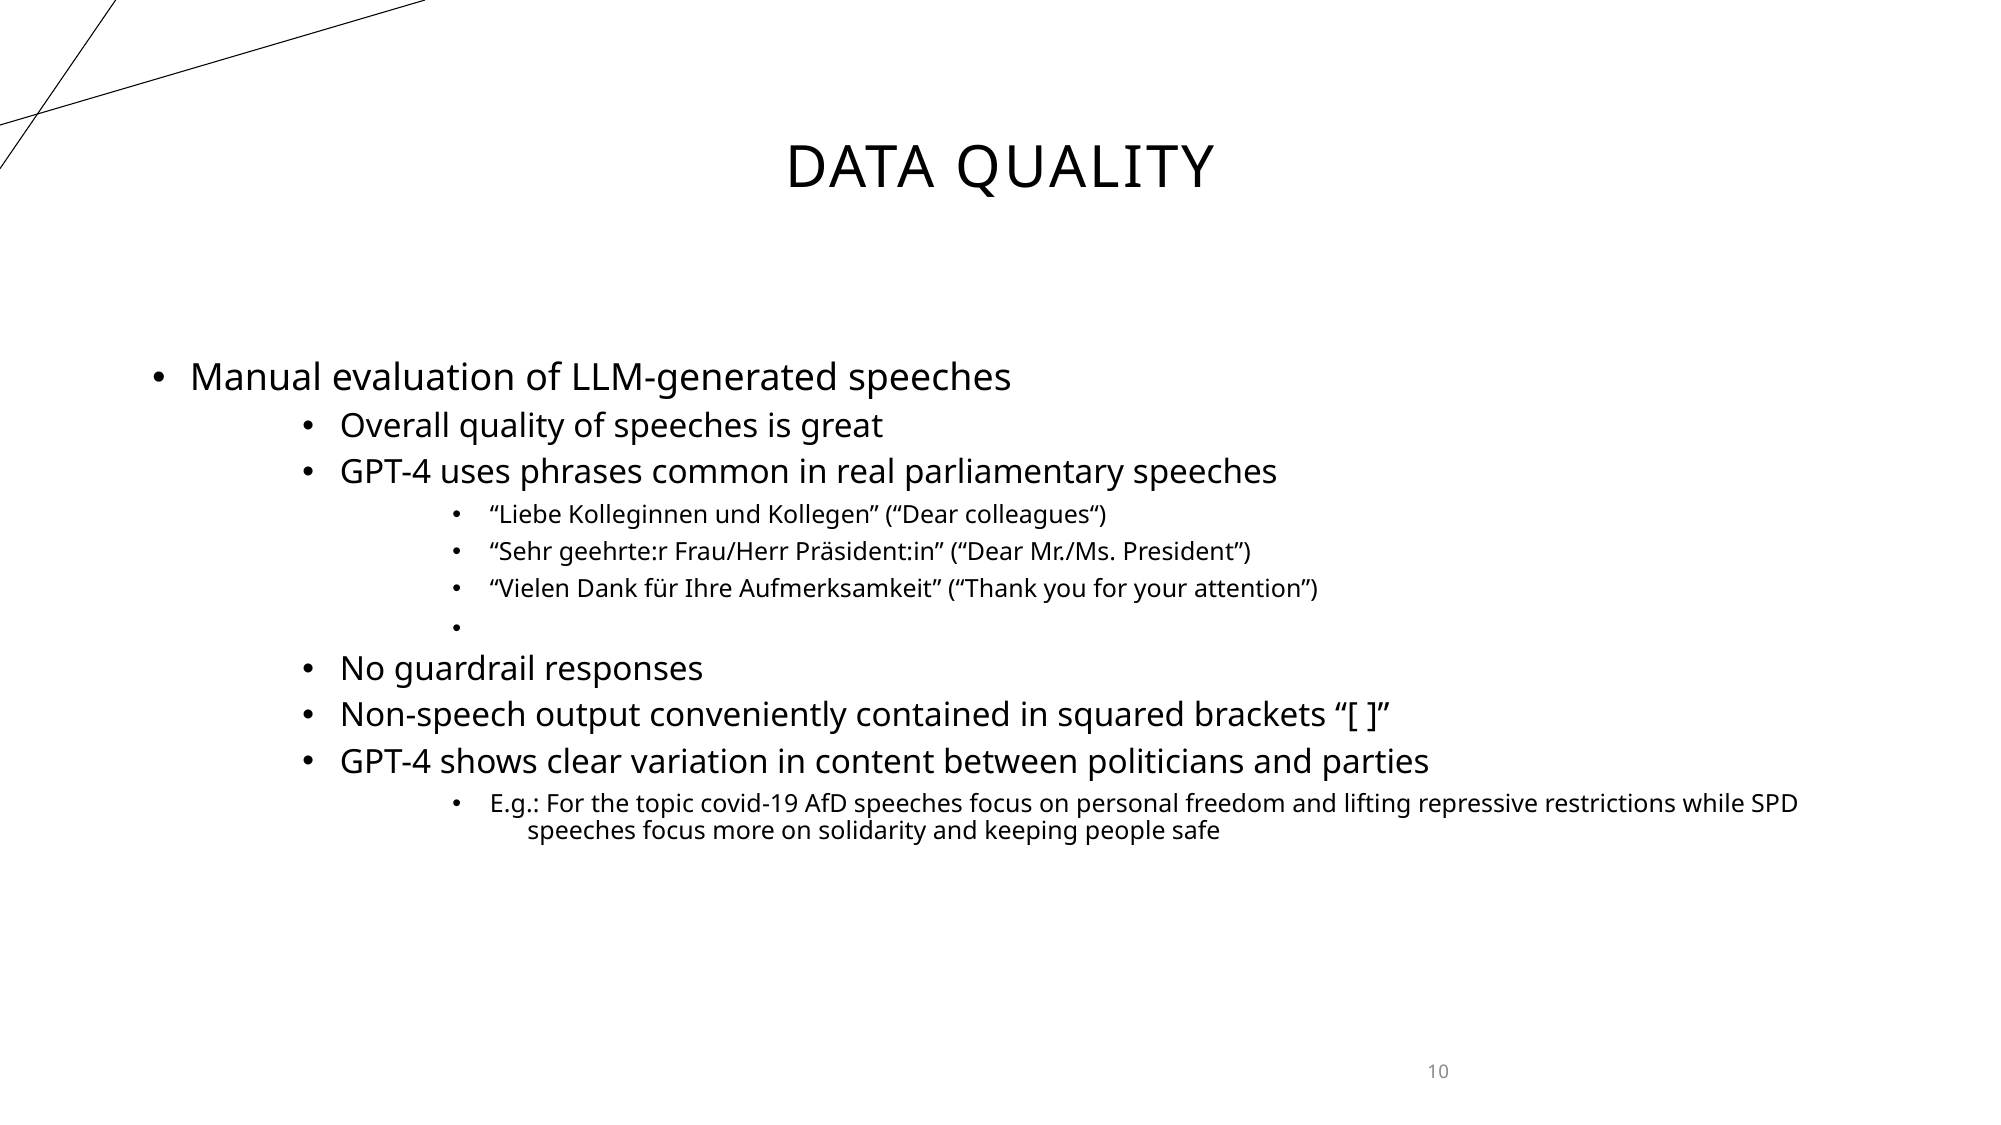

# Data Quality
Manual evaluation of LLM-generated speeches
Overall quality of speeches is great
GPT-4 uses phrases common in real parliamentary speeches
“Liebe Kolleginnen und Kollegen” (“Dear colleagues“)
“Sehr geehrte:r Frau/Herr Präsident:in” (“Dear Mr./Ms. President”)
“Vielen Dank für Ihre Aufmerksamkeit” (“Thank you for your attention”)
No guardrail responses
Non-speech output conveniently contained in squared brackets “[ ]”
GPT-4 shows clear variation in content between politicians and parties
E.g.: For the topic covid-19 AfD speeches focus on personal freedom and lifting repressive restrictions while SPD speeches focus more on solidarity and keeping people safe